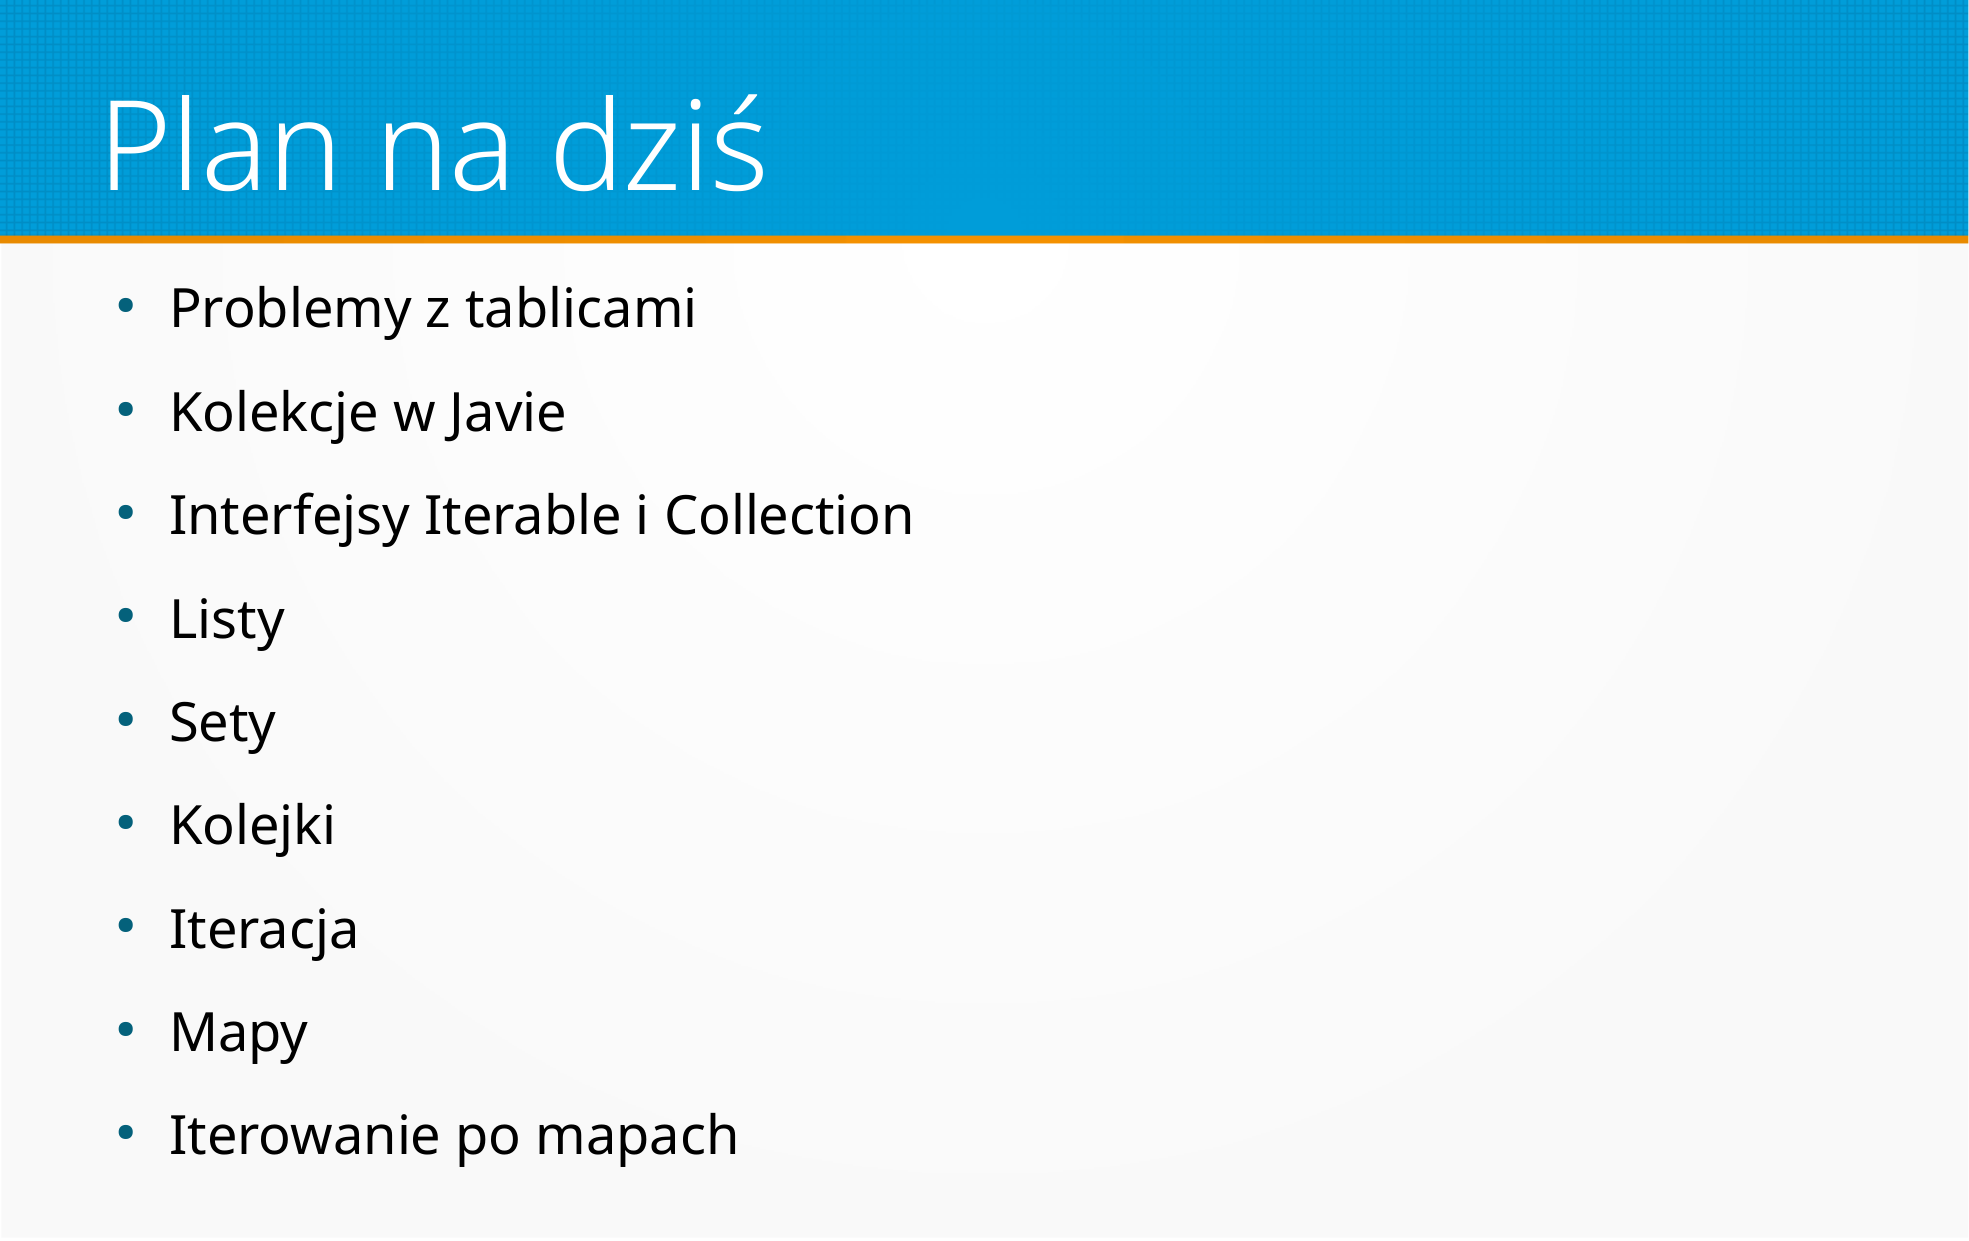

# Plan na dziś
Problemy z tablicami
Kolekcje w Javie
Interfejsy Iterable i Collection
Listy
Sety
Kolejki
Iteracja
Mapy
Iterowanie po mapach